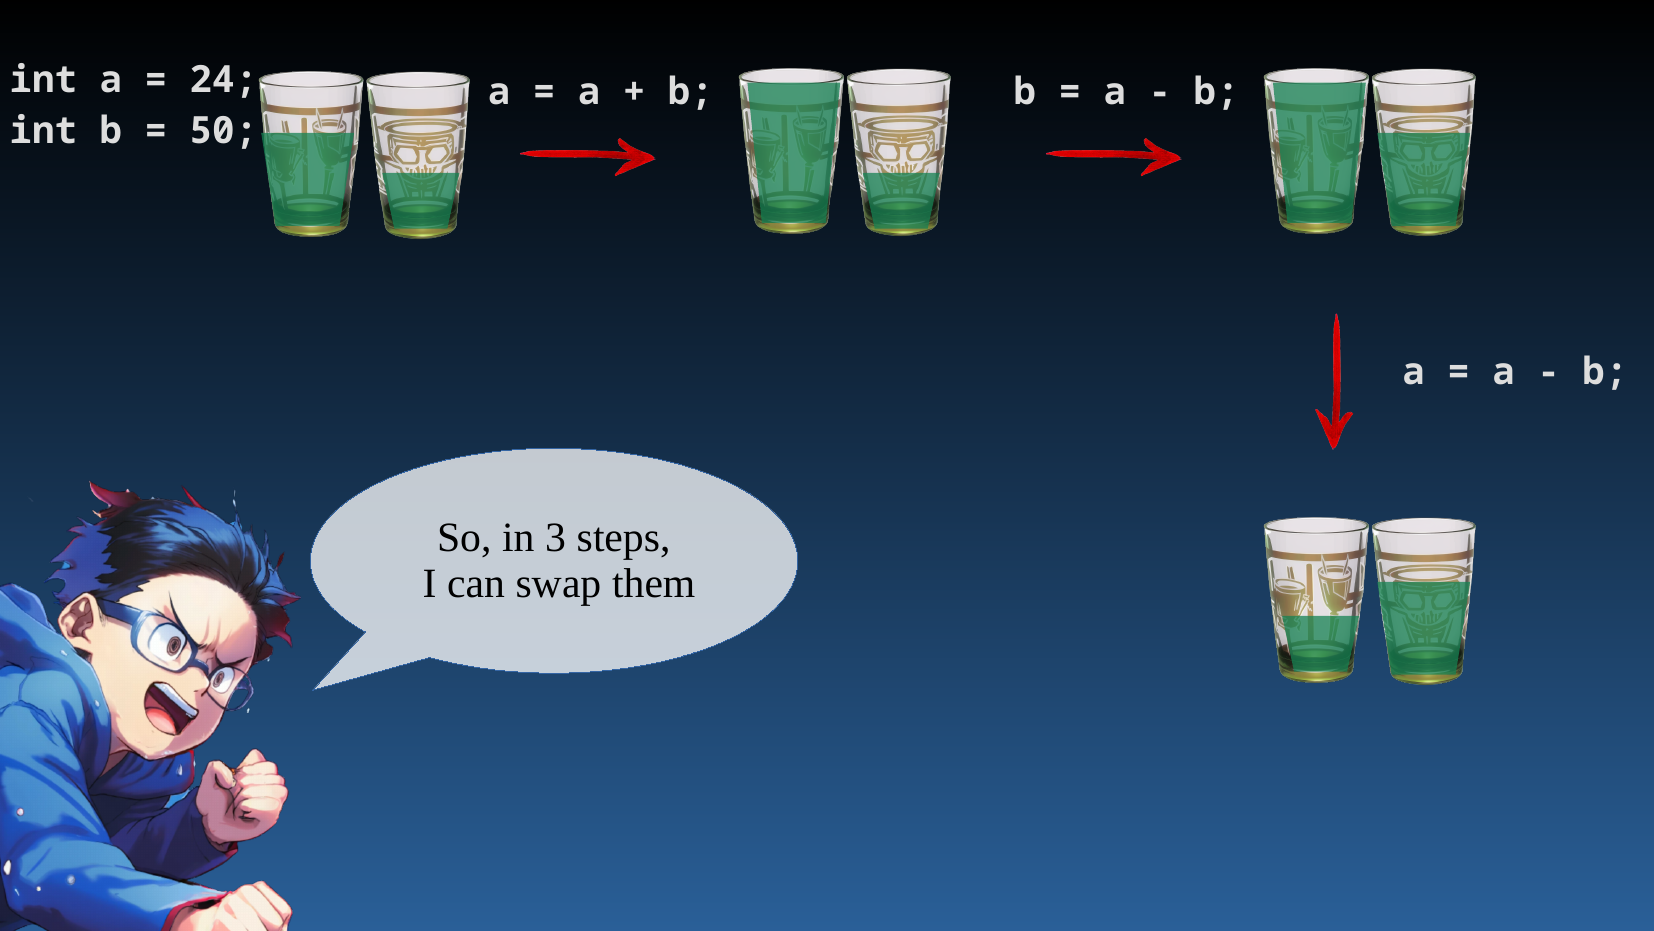

int a = 24;
int b = 50;
a = a + b;
b = a - b;
a = a - b;
So, in 3 steps,
 I can swap them